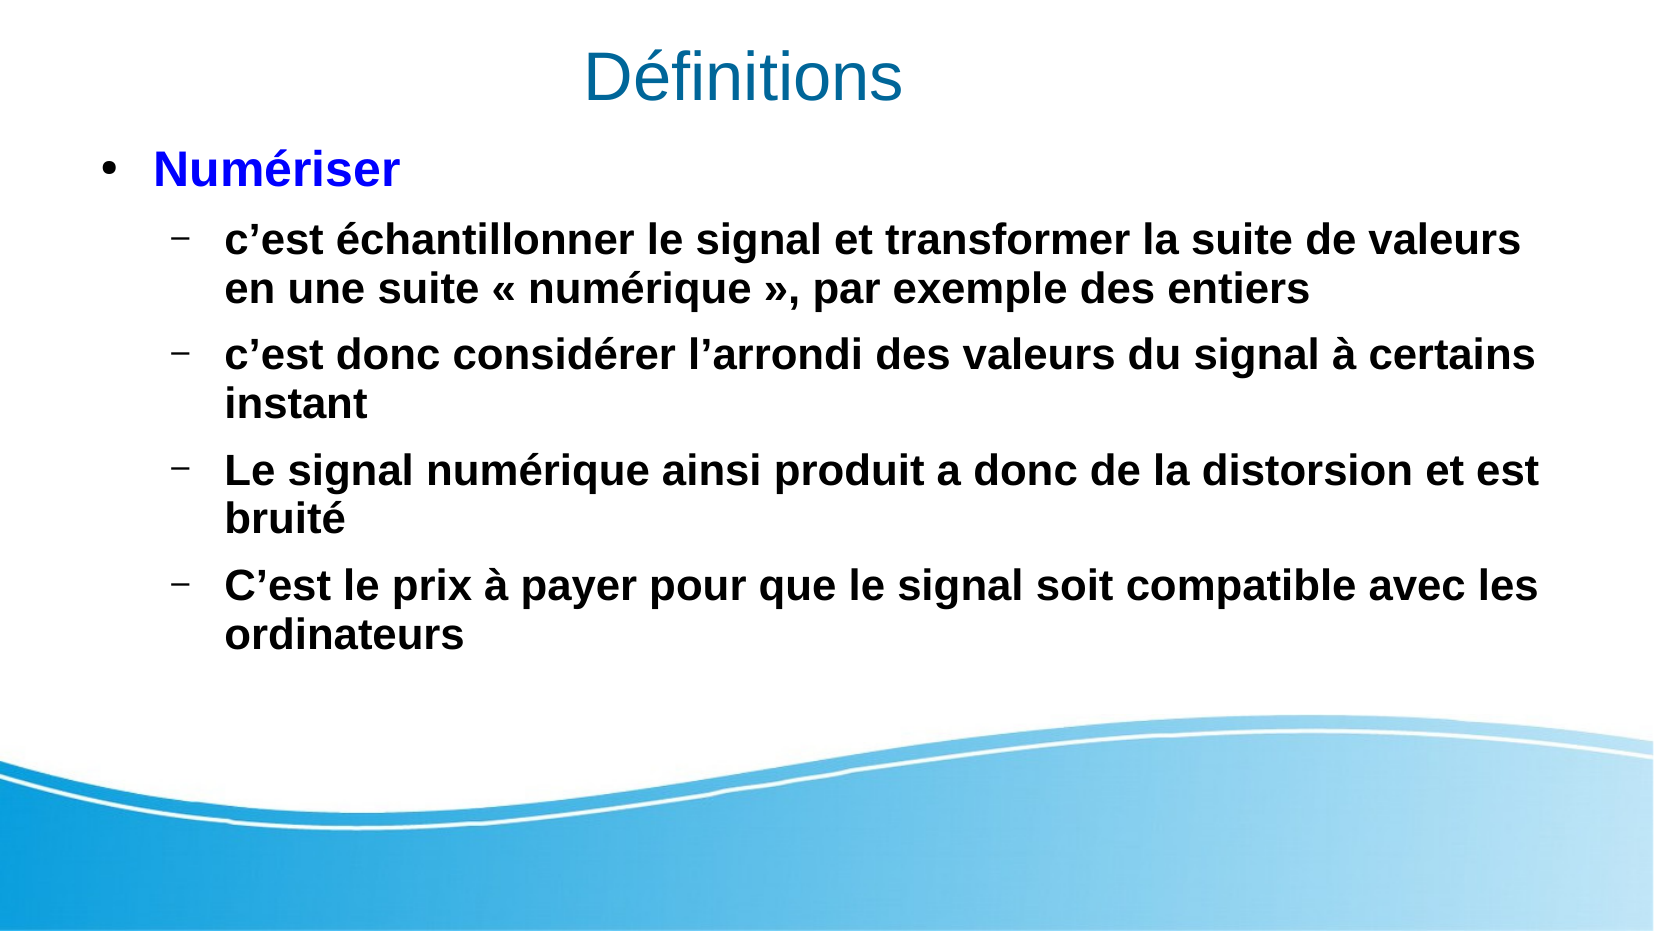

# Définitions
Numériser
c’est échantillonner le signal et transformer la suite de valeurs en une suite « numérique », par exemple des entiers
c’est donc considérer l’arrondi des valeurs du signal à certains instant
Le signal numérique ainsi produit a donc de la distorsion et est bruité
C’est le prix à payer pour que le signal soit compatible avec les ordinateurs